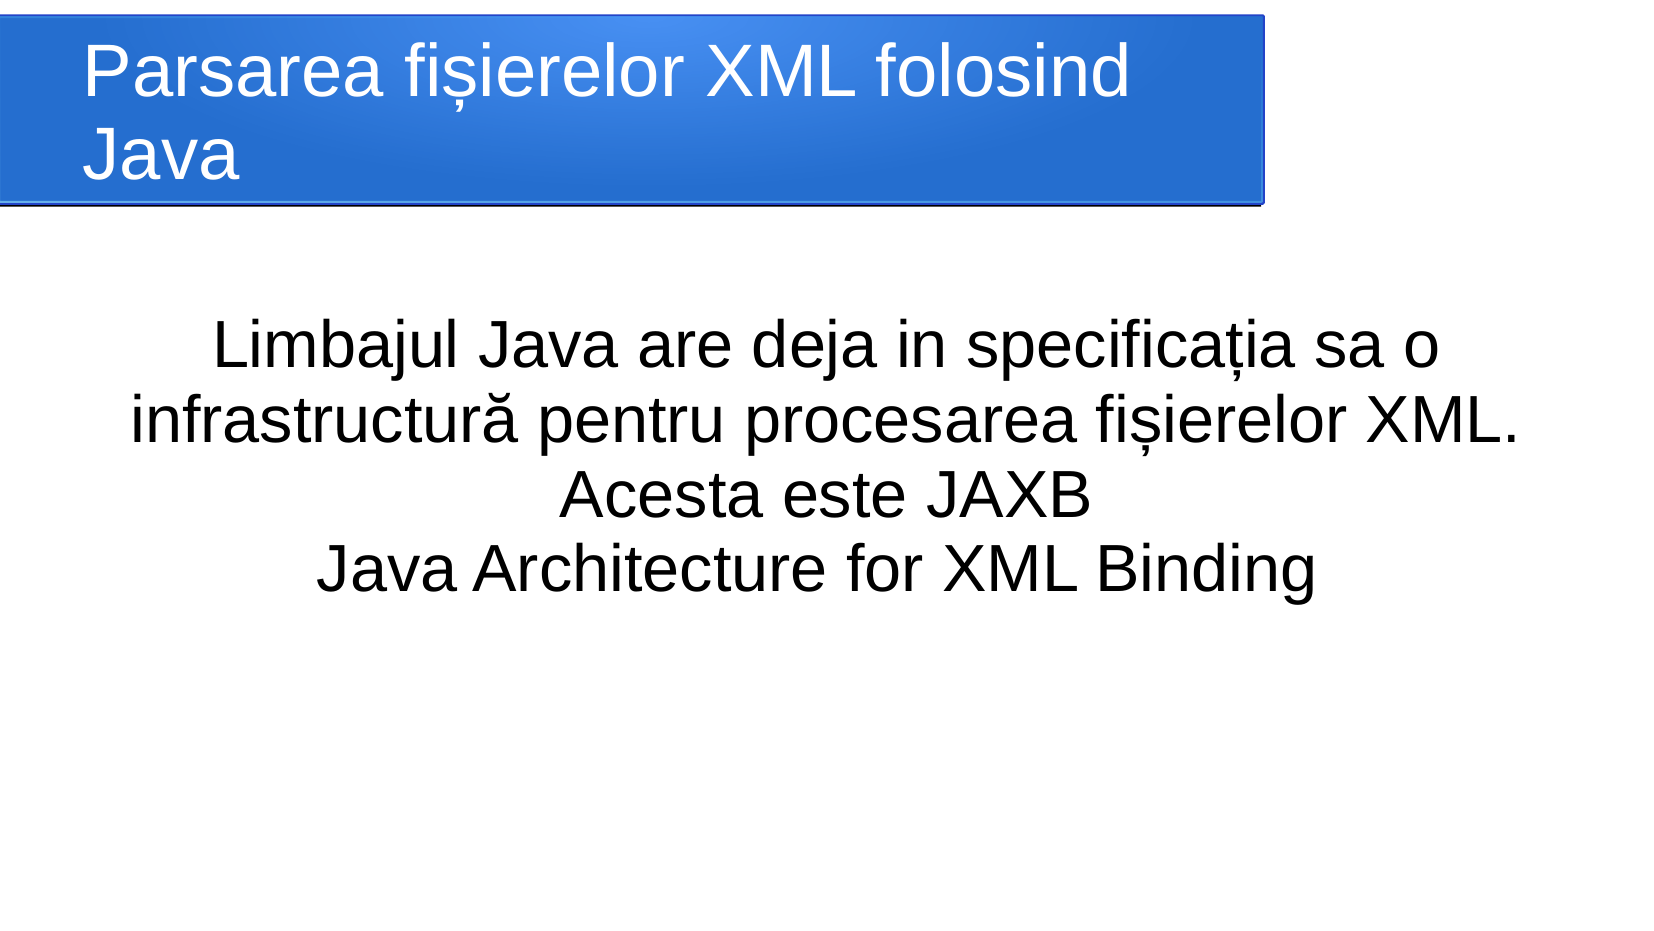

# Parsarea fișierelor XML folosind Java
Limbajul Java are deja in specificația sa o infrastructură pentru procesarea fișierelor XML.
Acesta este JAXB
Java Architecture for XML Binding